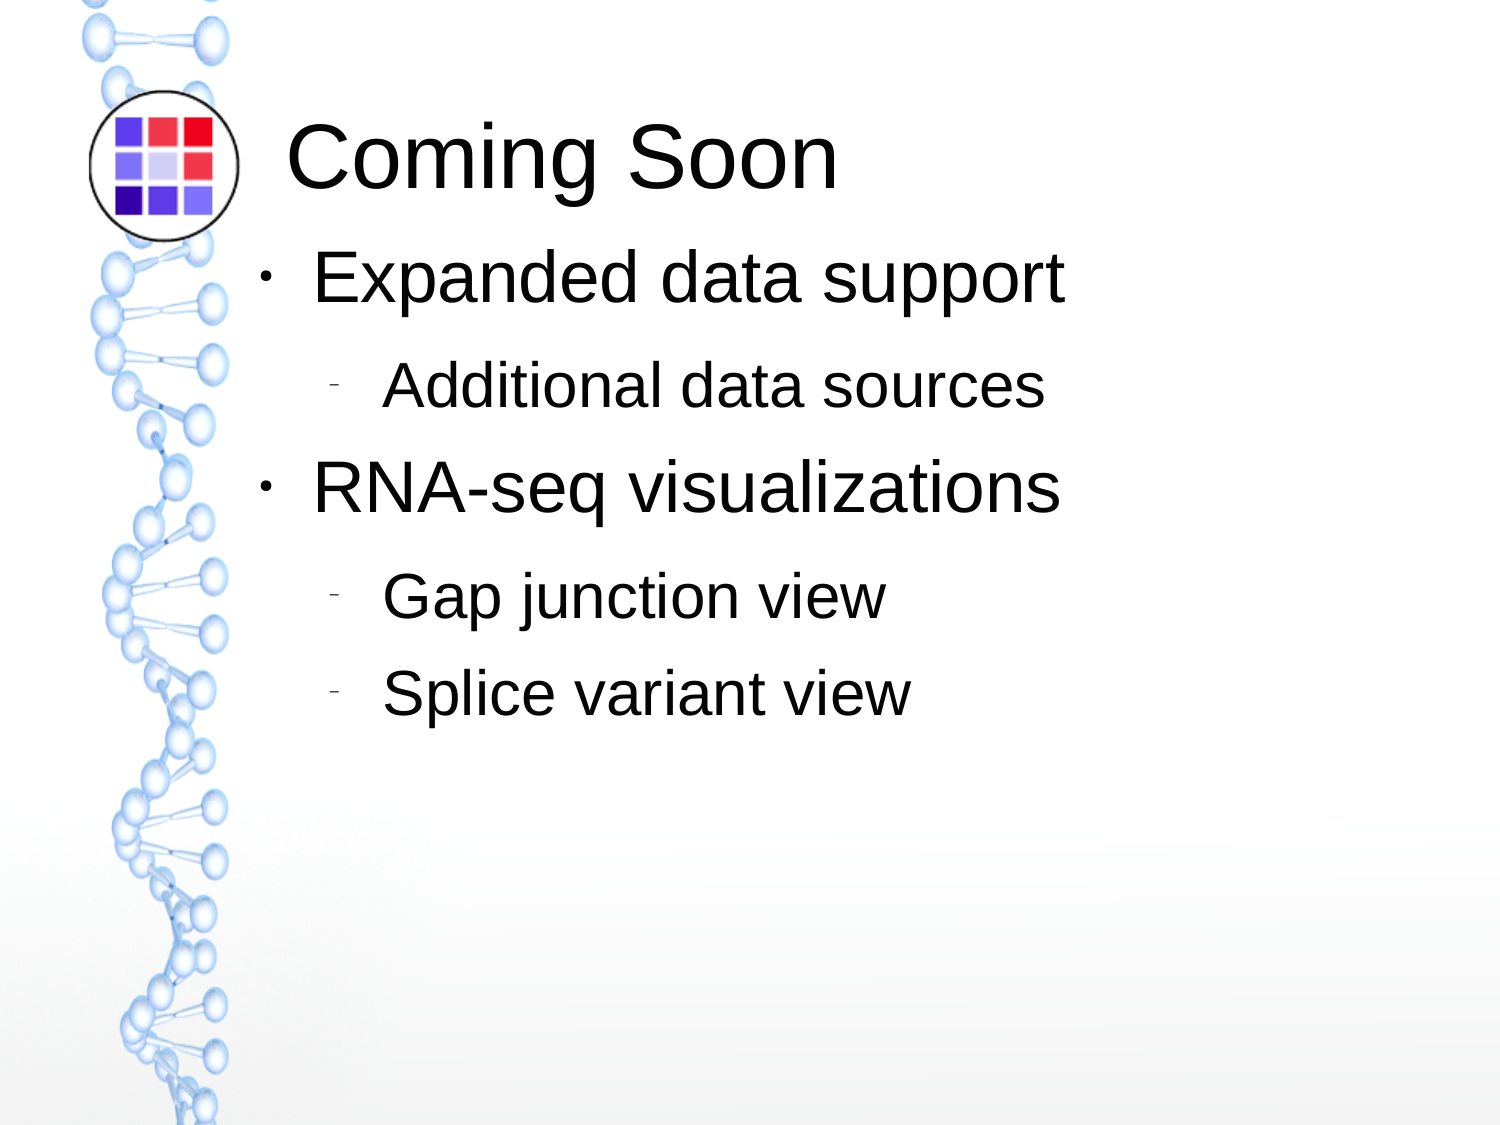

# Coming Soon
Expanded data support
Additional data sources
RNA-seq visualizations
Gap junction view
Splice variant view